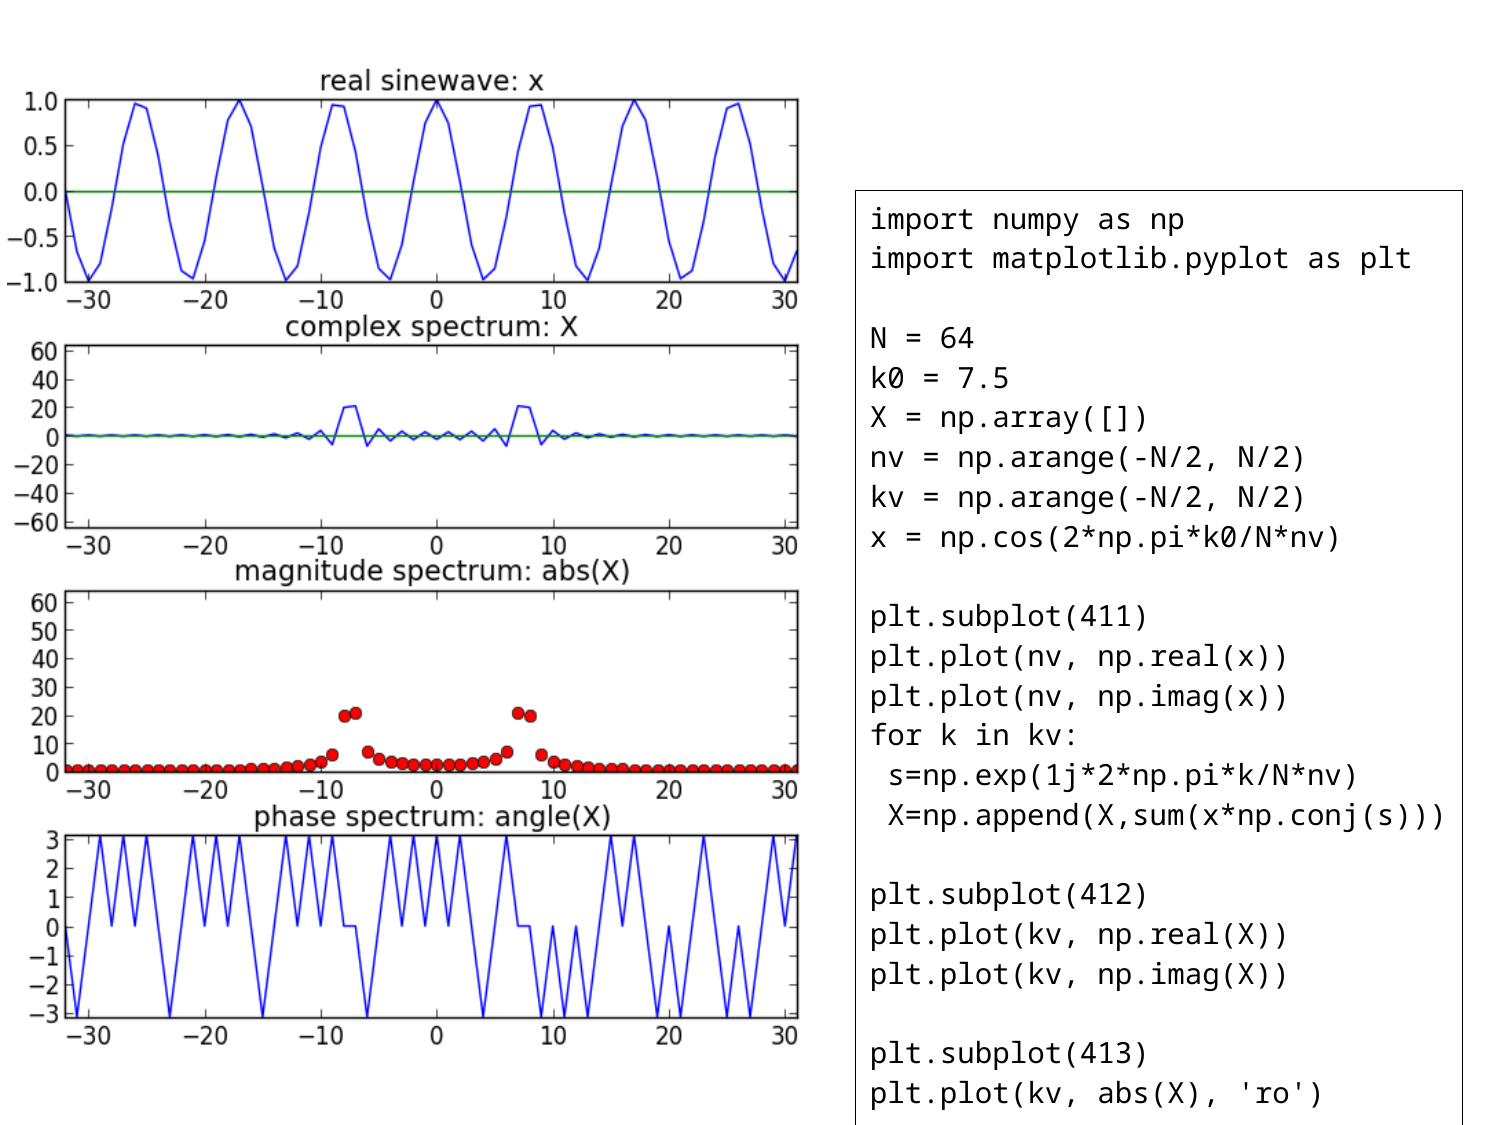

import numpy as np
import matplotlib.pyplot as plt
N = 64
k0 = 7.5
X = np.array([])
nv = np.arange(-N/2, N/2)
kv = np.arange(-N/2, N/2)
x = np.cos(2*np.pi*k0/N*nv)
plt.subplot(411)
plt.plot(nv, np.real(x))
plt.plot(nv, np.imag(x))
for k in kv:
 s=np.exp(1j*2*np.pi*k/N*nv)
 X=np.append(X,sum(x*np.conj(s)))
plt.subplot(412)
plt.plot(kv, np.real(X))
plt.plot(kv, np.imag(X))
plt.subplot(413)
plt.plot(kv, abs(X), 'ro')
plt.subplot(414)
plt.plot(kv, np.angle(X))